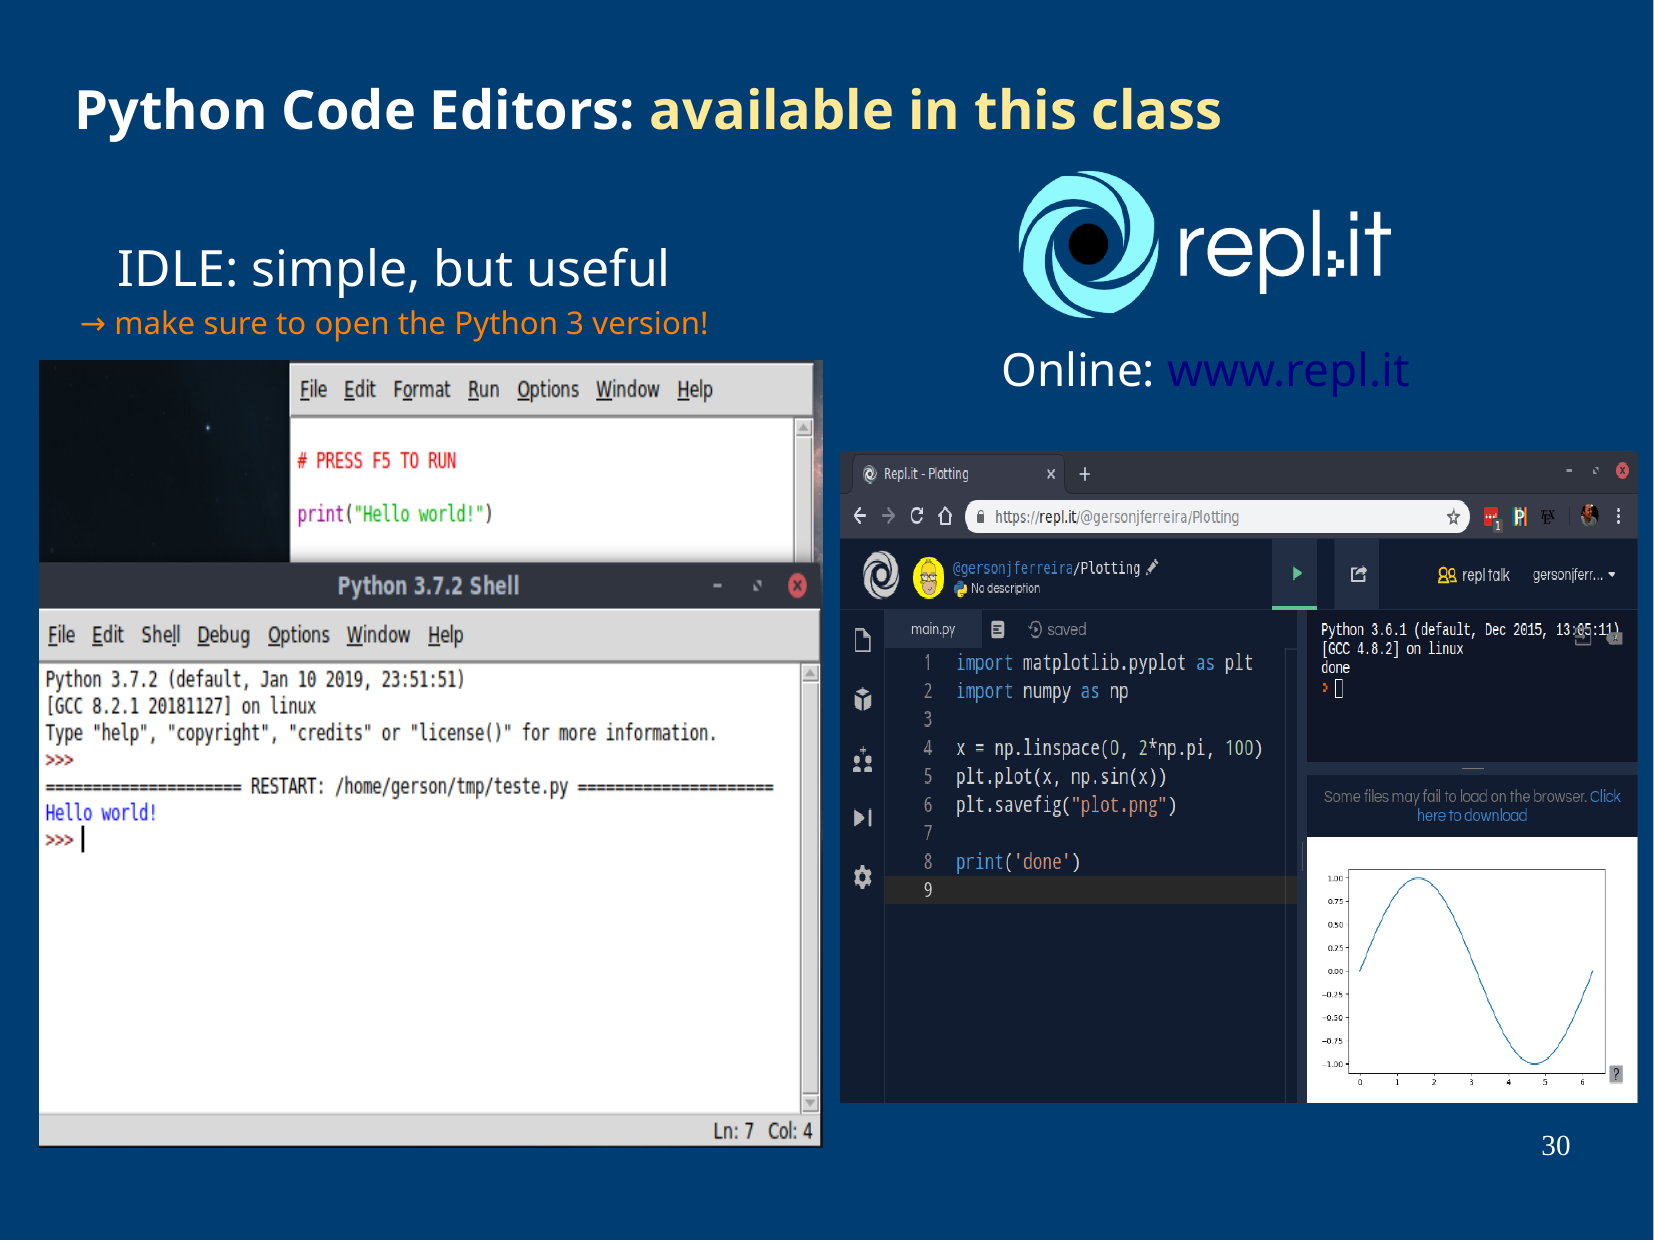

Python Code Editors: available in this class
IDLE: simple, but useful
→ make sure to open the Python 3 version!
Online: www.repl.it